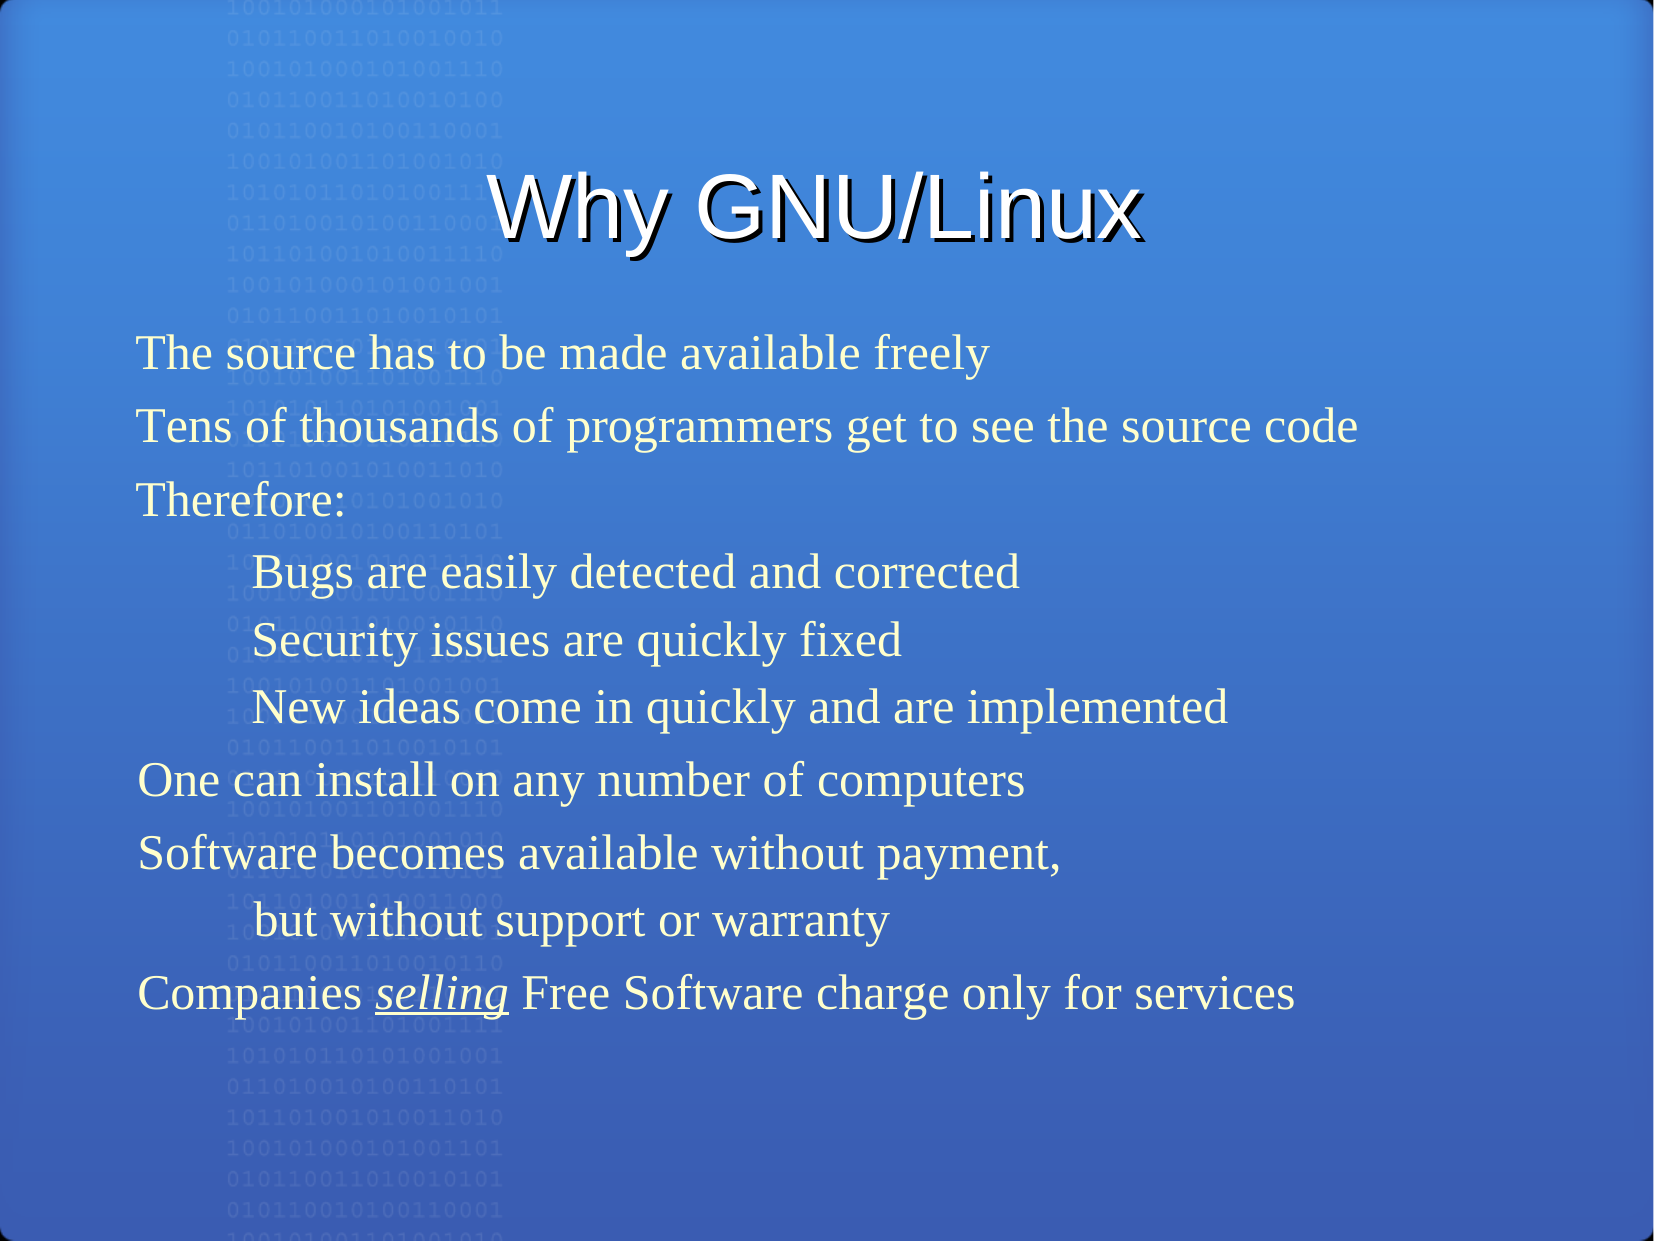

# Why GNU/Linux
The source has to be made available freely
Tens of thousands of programmers get to see the source code
Therefore:
Bugs are easily detected and corrected
Security issues are quickly fixed
New ideas come in quickly and are implemented
One can install on any number of computers
Software becomes available without payment,
but without support or warranty
Companies selling Free Software charge only for services